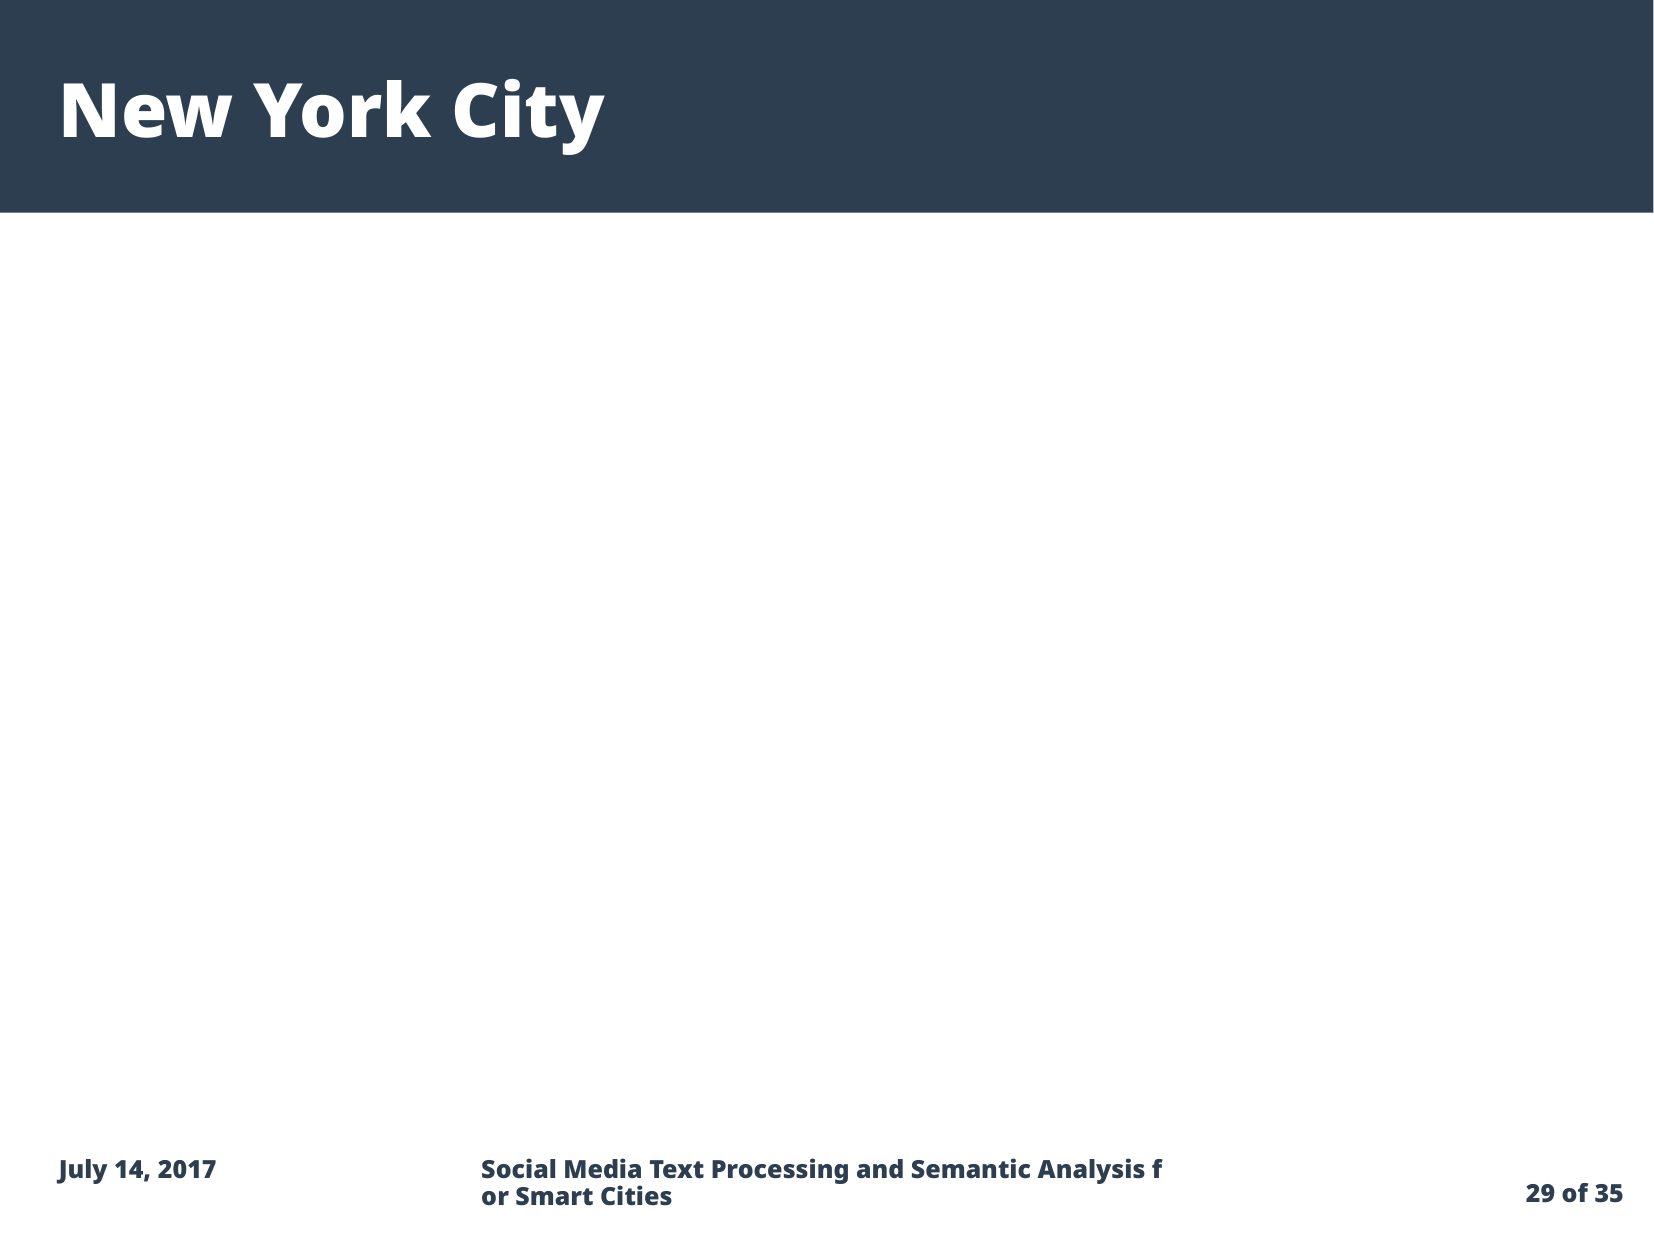

# New York City
July 14, 2017
Social Media Text Processing and Semantic Analysis for Smart Cities
29